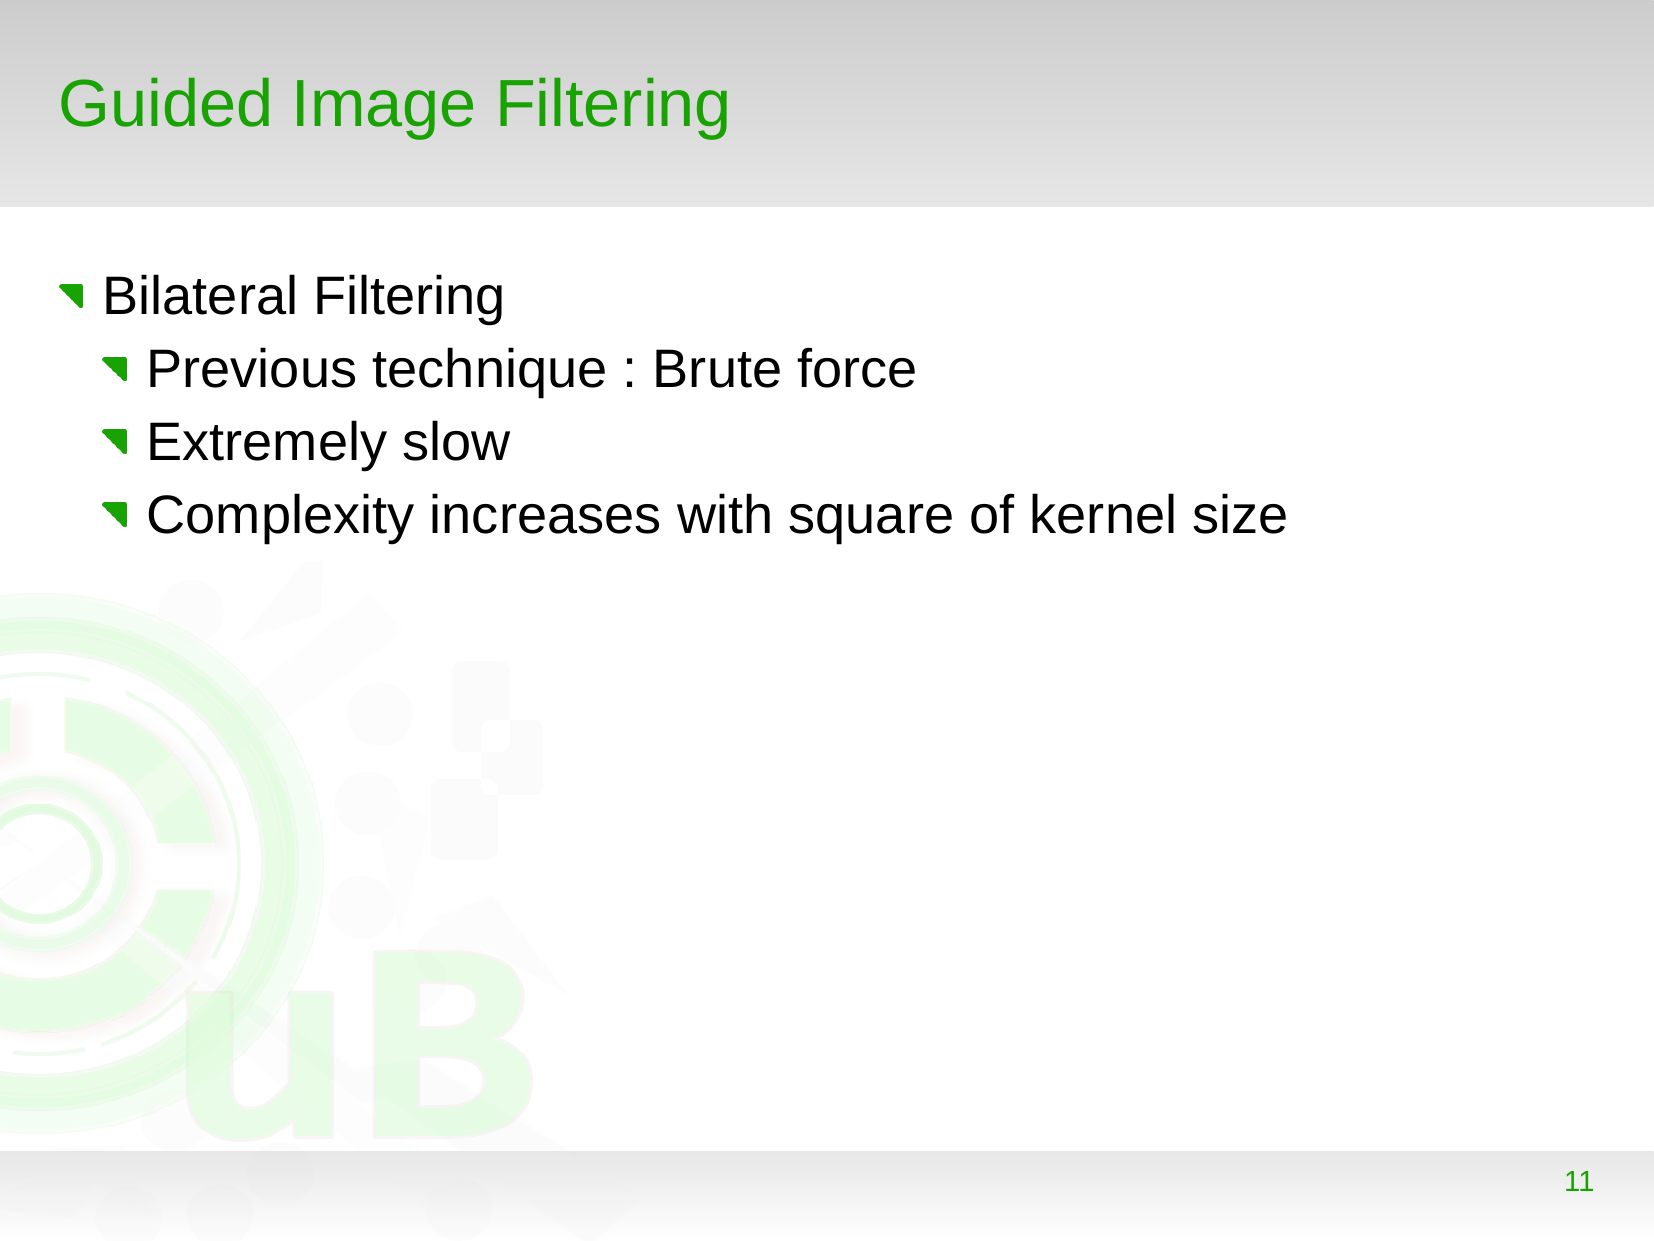

# Guided Image Filtering
Bilateral Filtering
Previous technique : Brute force
Extremely slow
Complexity increases with square of kernel size
11